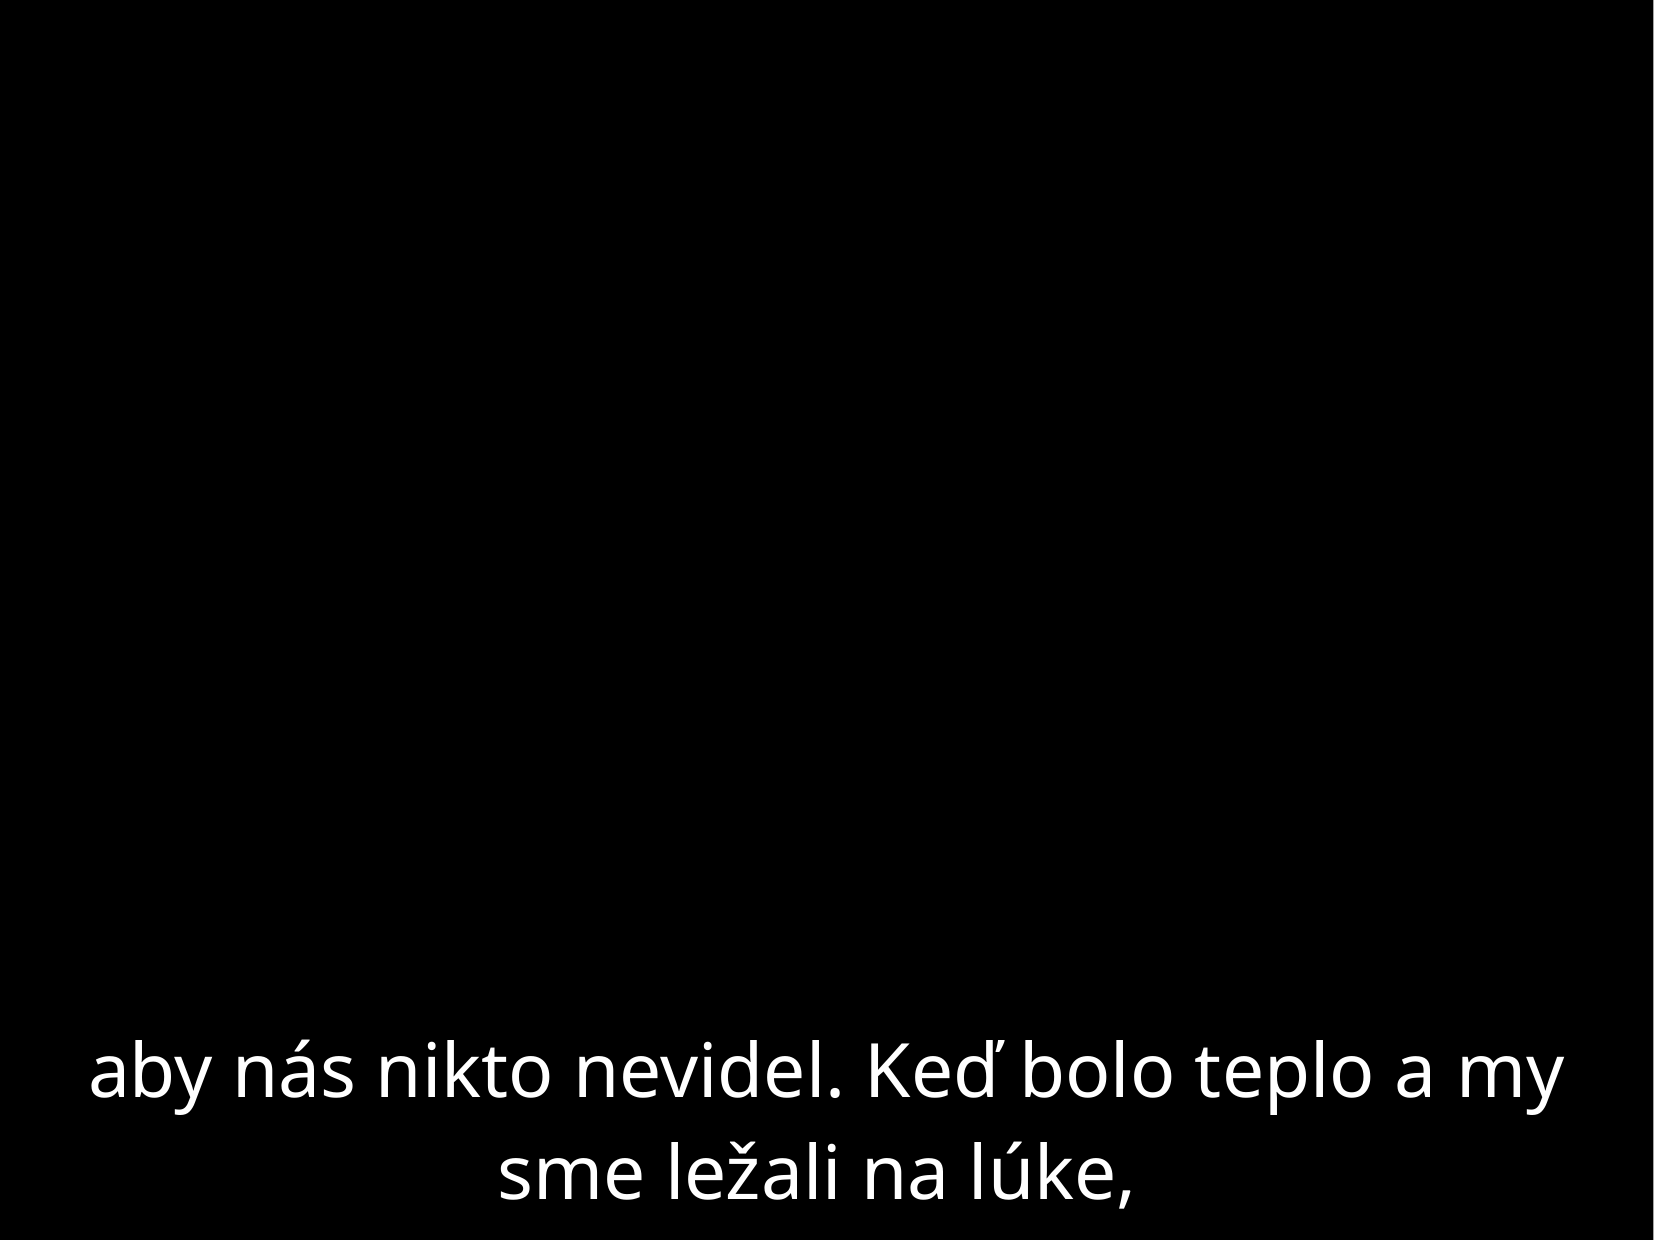

# aby nás nikto nevidel. Keď bolo teplo a my sme ležali na lúke,